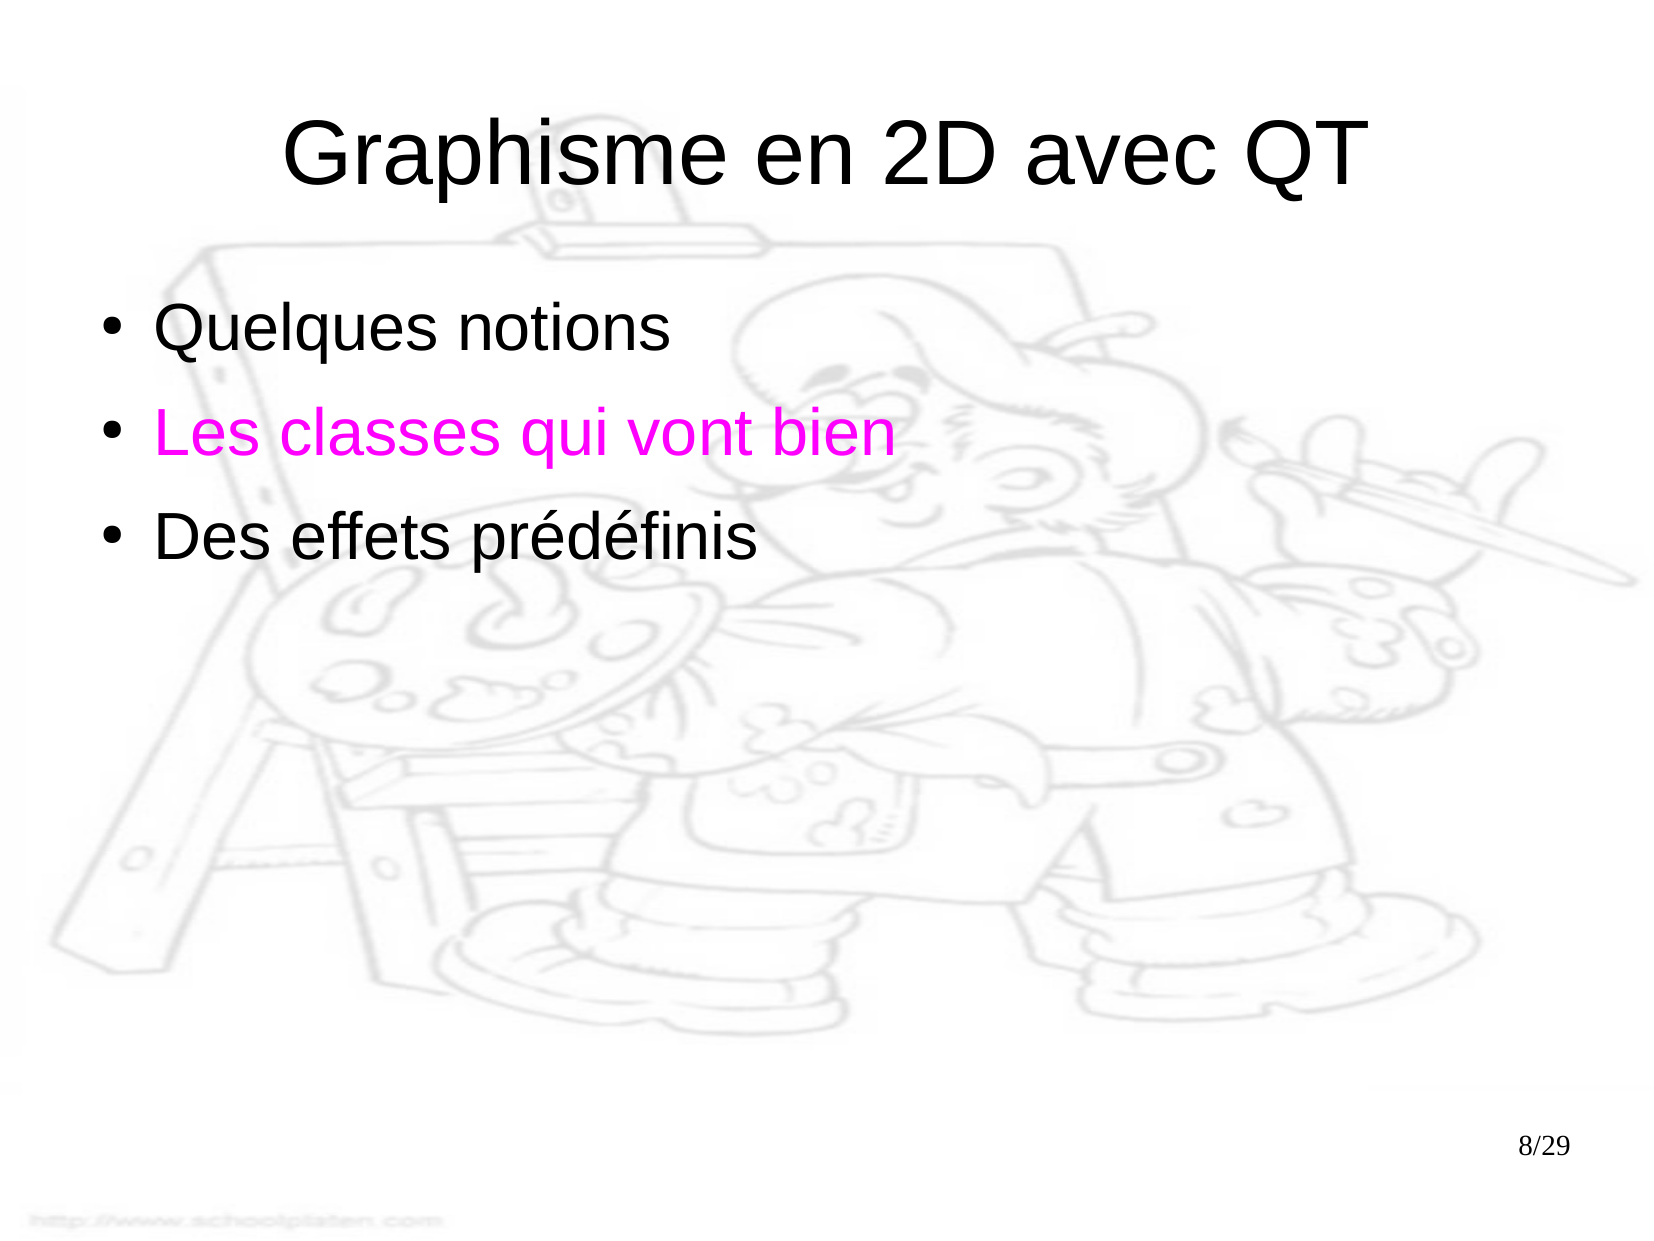

# Graphisme en 2D avec QT
Quelques notions
Les classes qui vont bien
Des effets prédéfinis
8